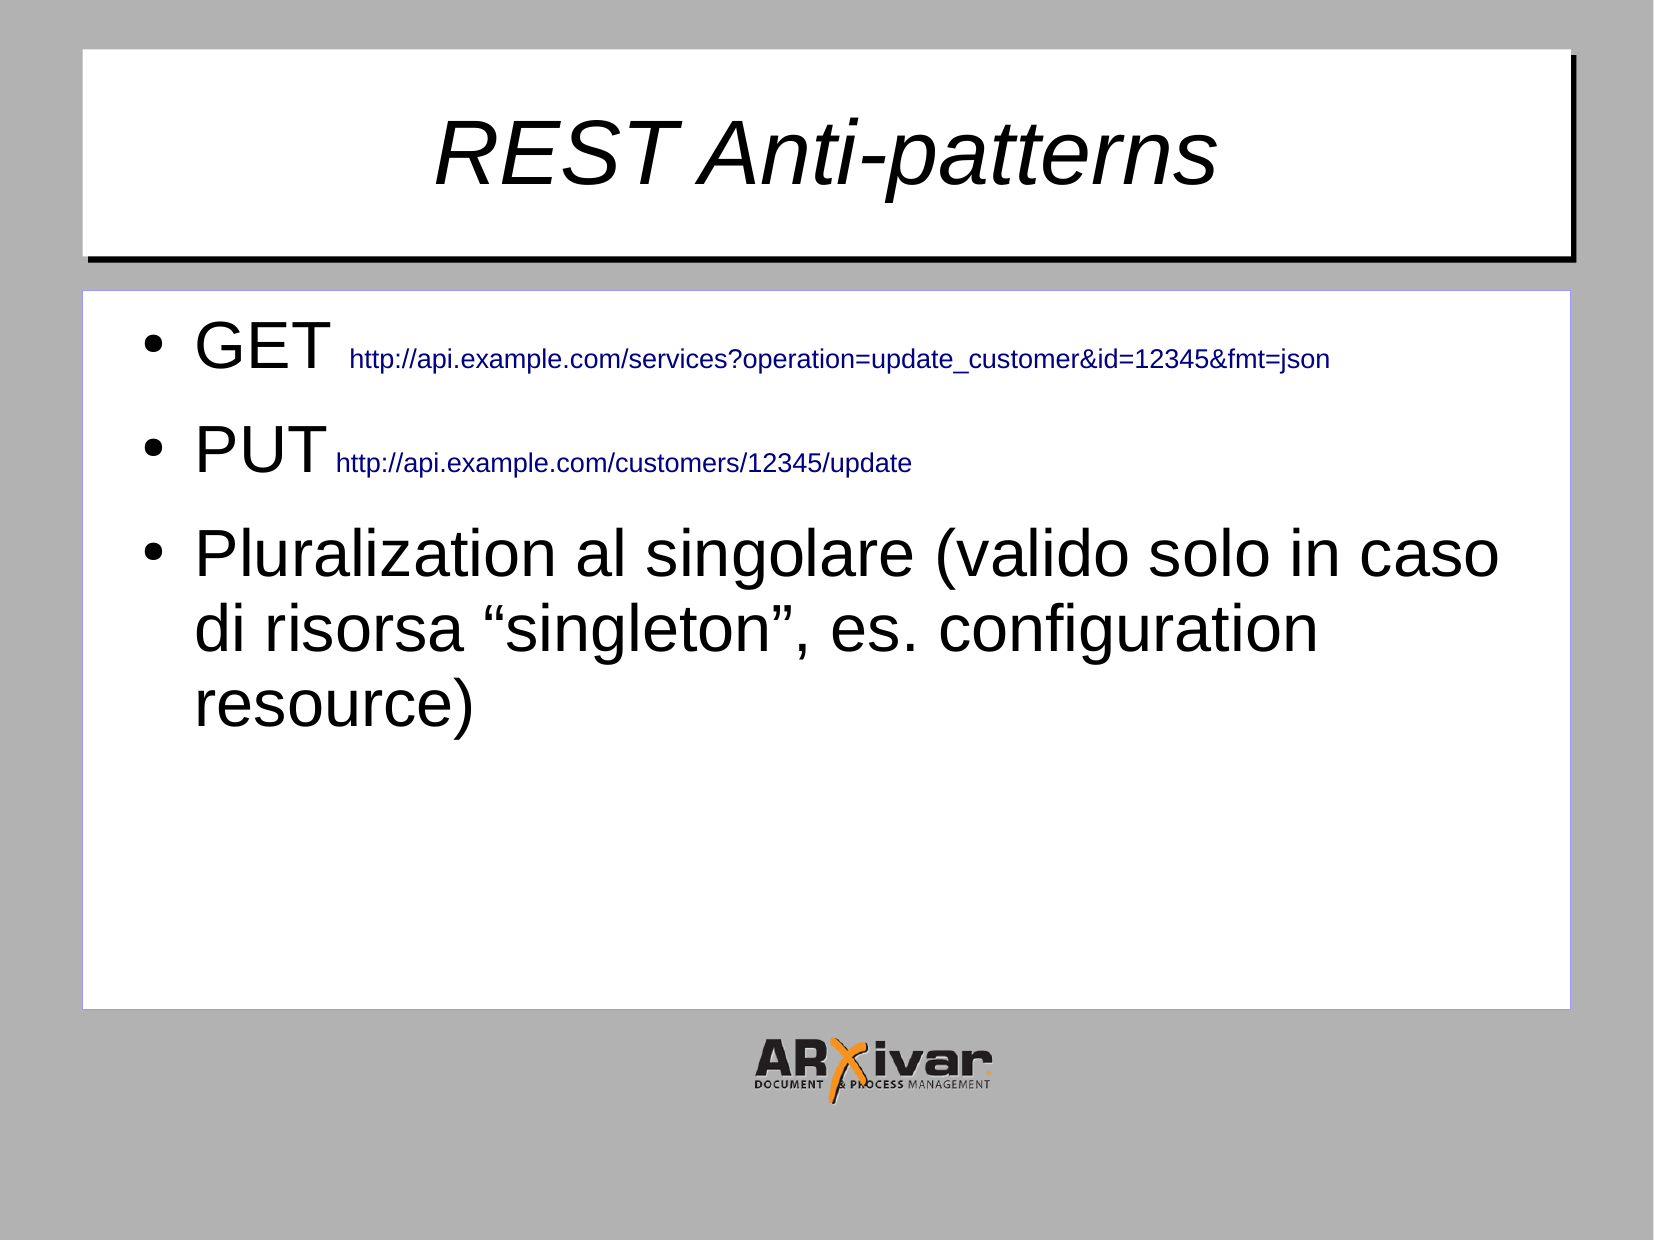

# REST Anti-patterns
GET http://api.example.com/services?operation=update_customer&id=12345&fmt=json
PUT http://api.example.com/customers/12345/update
Pluralization al singolare (valido solo in caso di risorsa “singleton”, es. configuration resource)